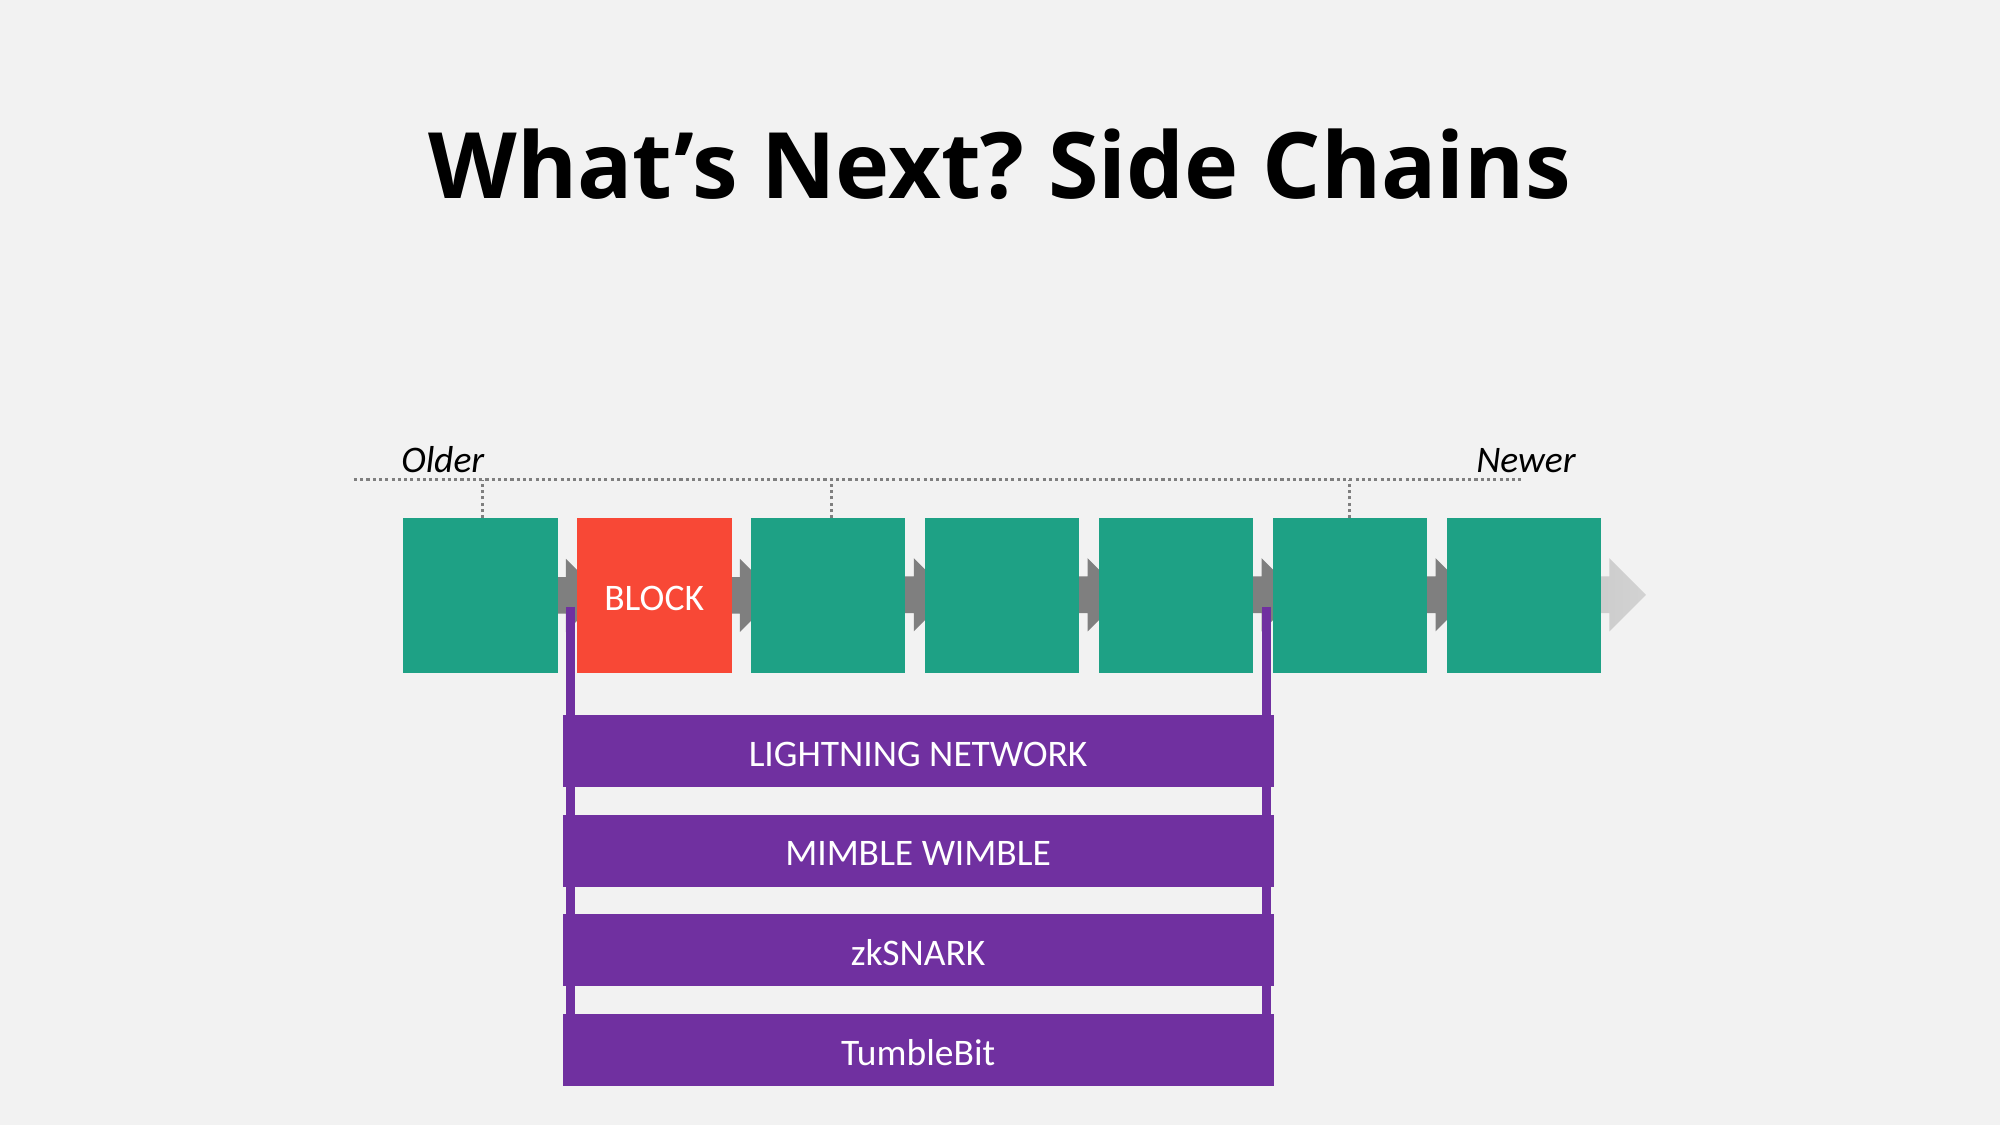

# What’s Next? Side Chains
Older
Newer
BLOCK
LIGHTNING NETWORK
MIMBLE WIMBLE
zkSNARK
TumbleBit